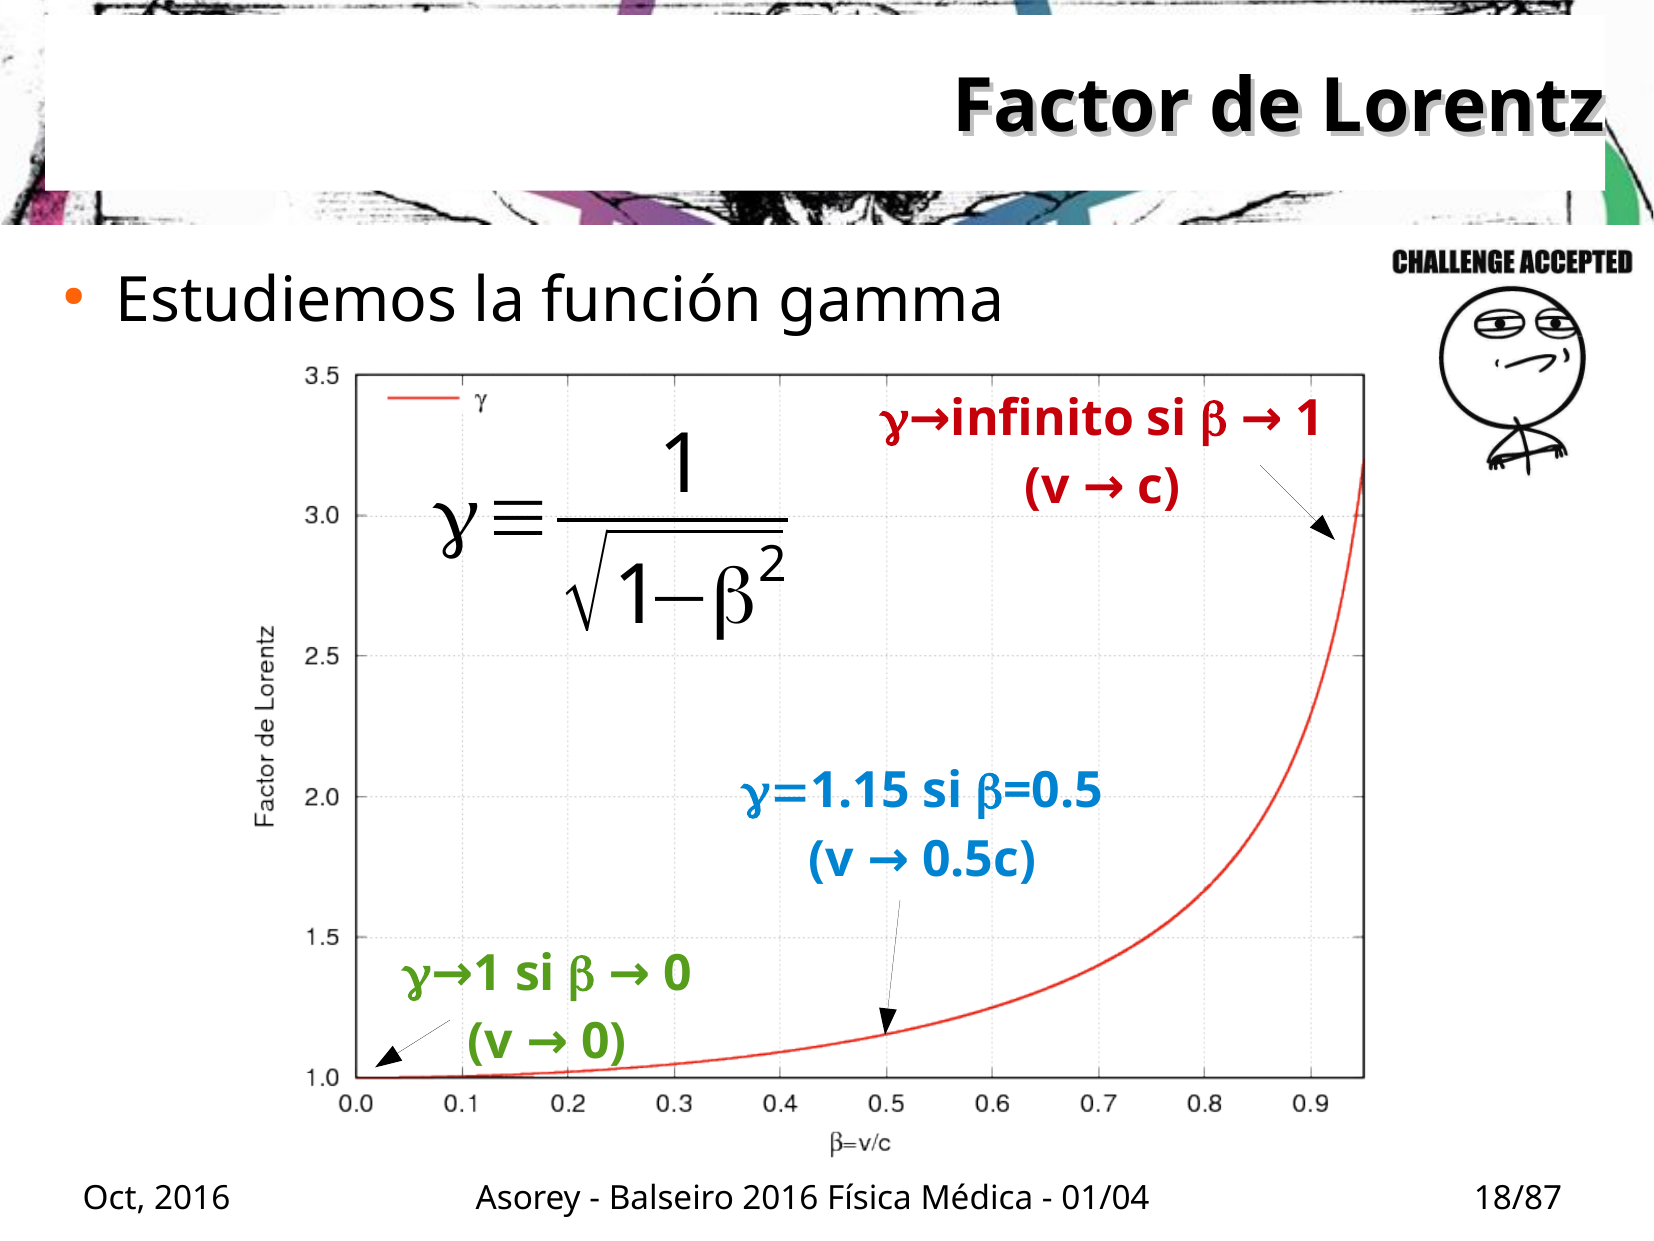

# Factor de Lorentz
Estudiemos la función gamma
g→infinito si b → 1
(v → c)
g=1.15 si b=0.5
(v → 0.5c)
g→1 si b → 0
(v → 0)
Oct, 2016
Asorey - Balseiro 2016 Física Médica - 01/04
18